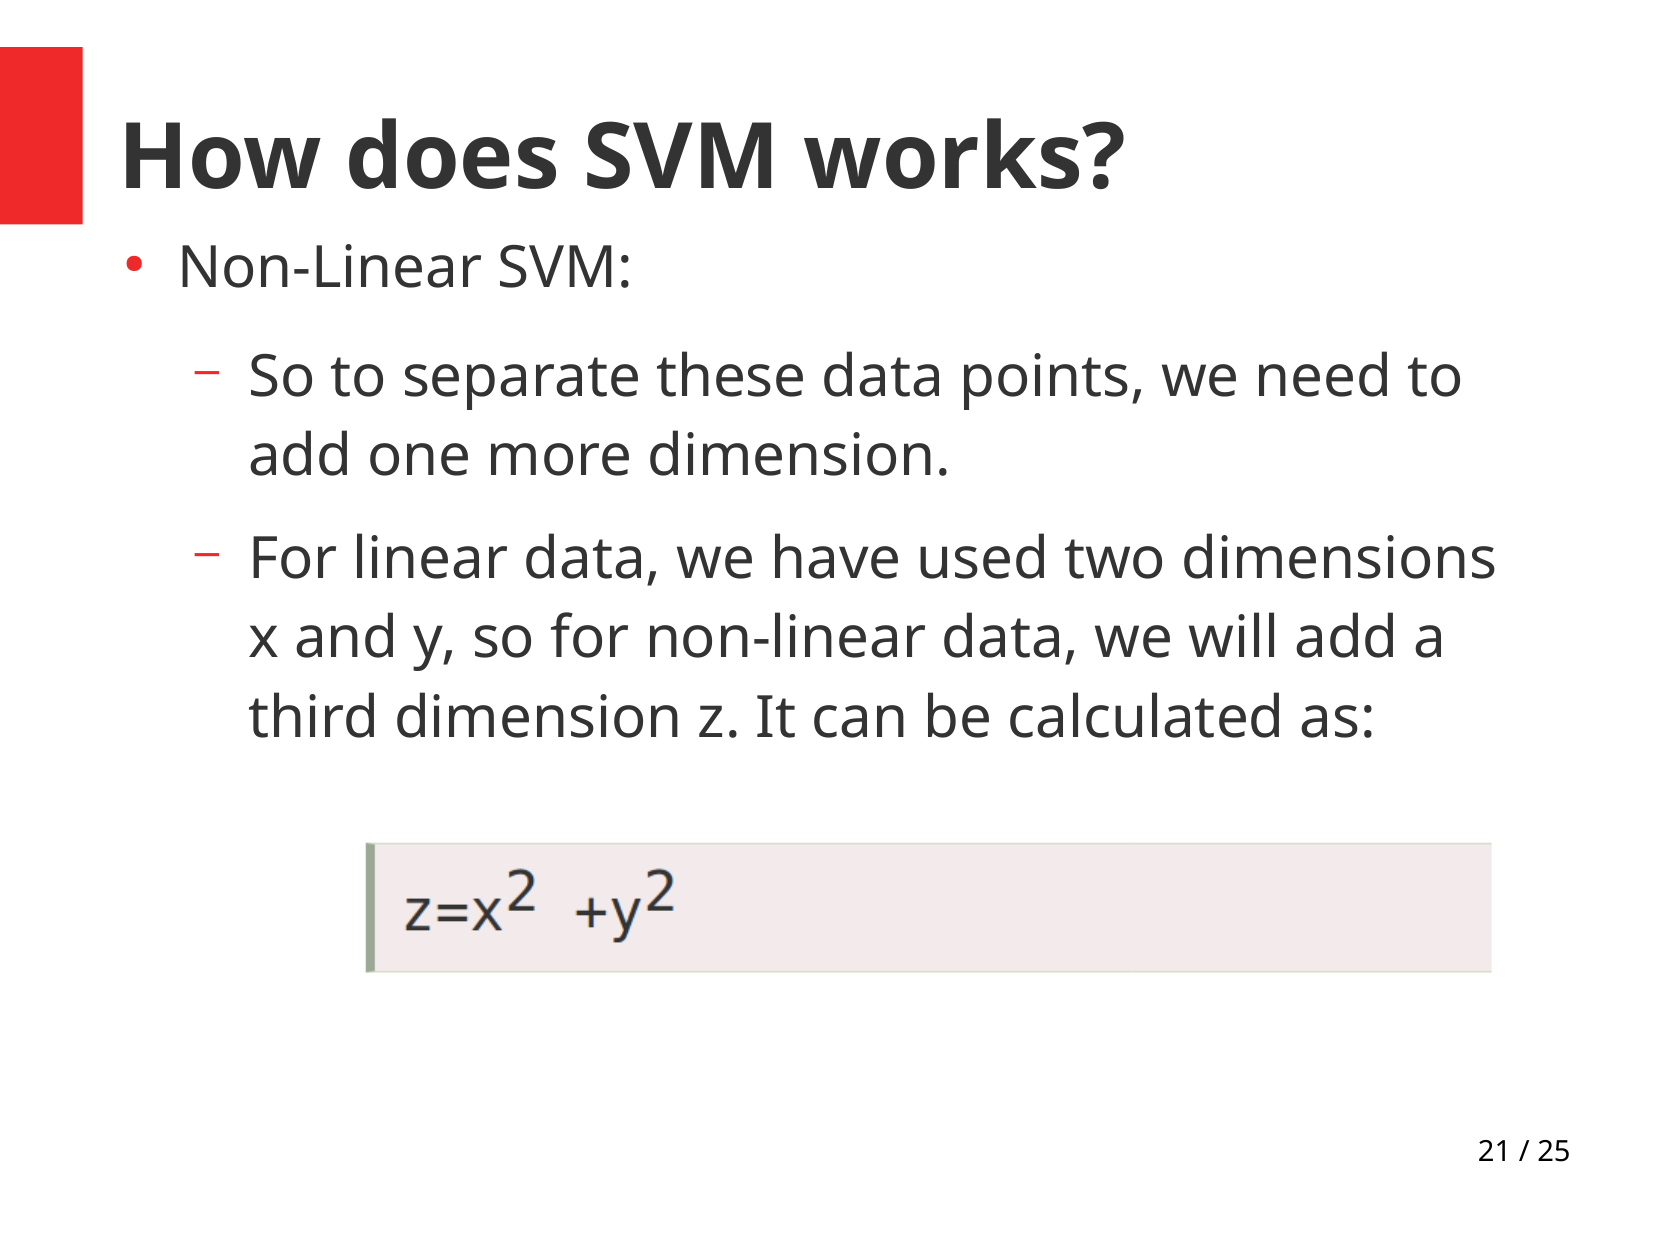

# How does SVM works?
Non-Linear SVM:
So to separate these data points, we need to add one more dimension.
For linear data, we have used two dimensions x and y, so for non-linear data, we will add a third dimension z. It can be calculated as:
21